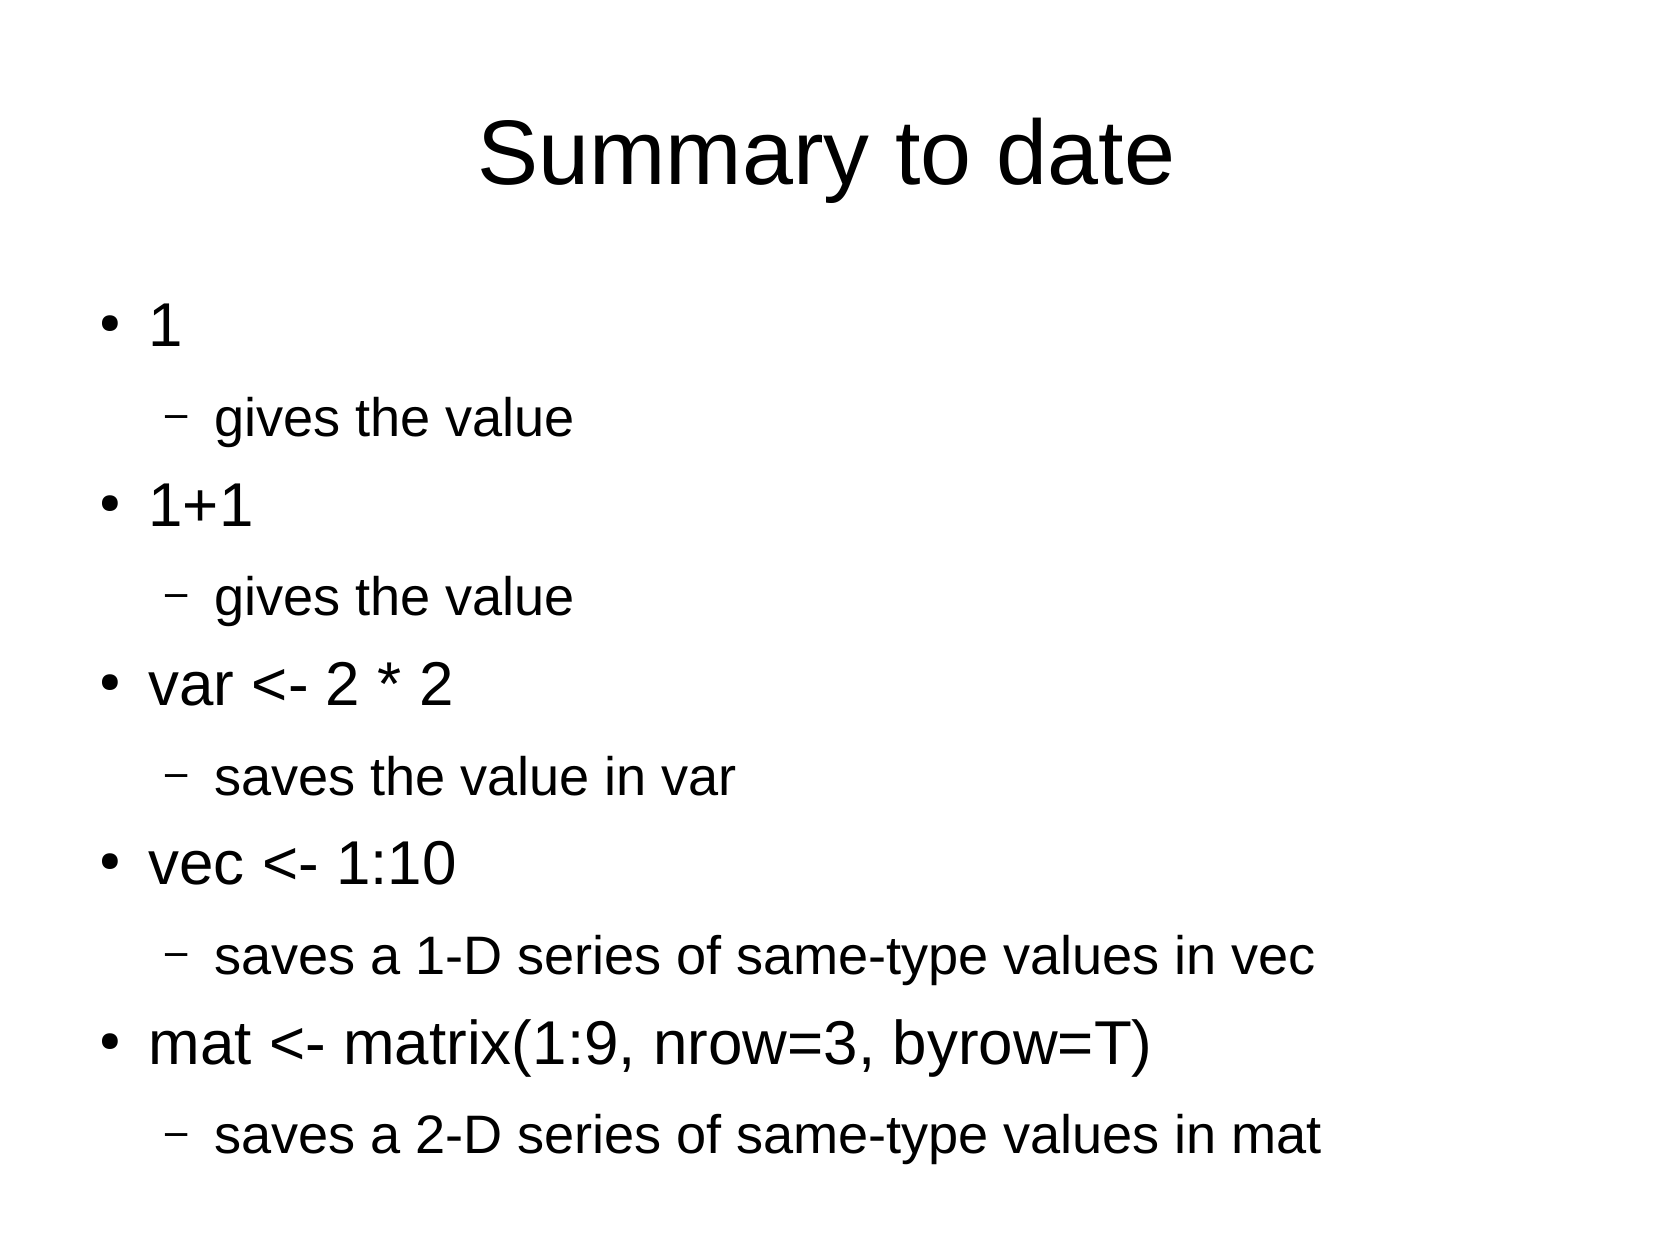

# Summary to date
1
gives the value
1+1
gives the value
var <- 2 * 2
saves the value in var
vec <- 1:10
saves a 1-D series of same-type values in vec
mat <- matrix(1:9, nrow=3, byrow=T)
saves a 2-D series of same-type values in mat